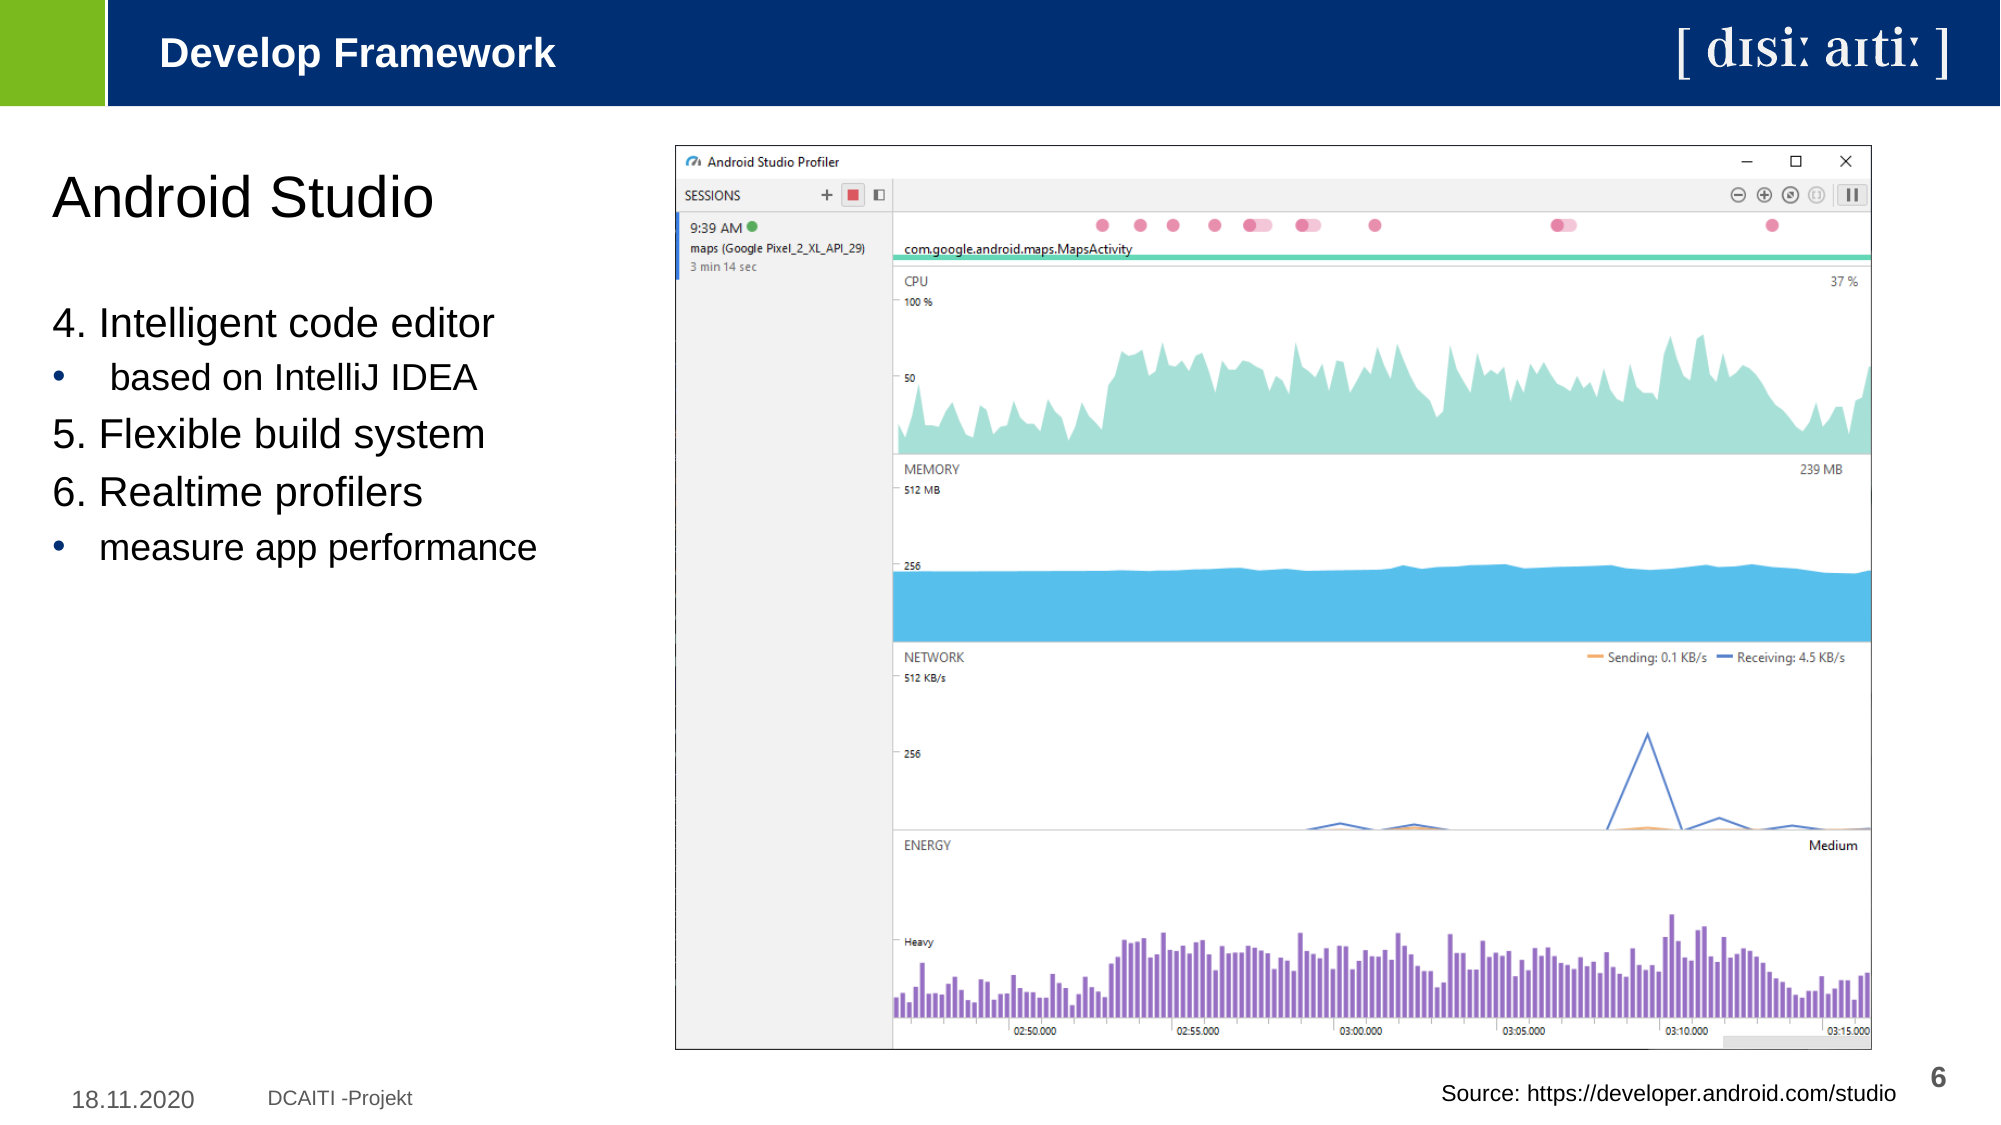

Develop Framework
# Android Studio
4. Intelligent code editor
 based on IntelliJ IDEA
5. Flexible build system
6. Realtime profilers
measure app performance
Source: https://developer.android.com/studio
18.11.2020
DCAITI -Projekt